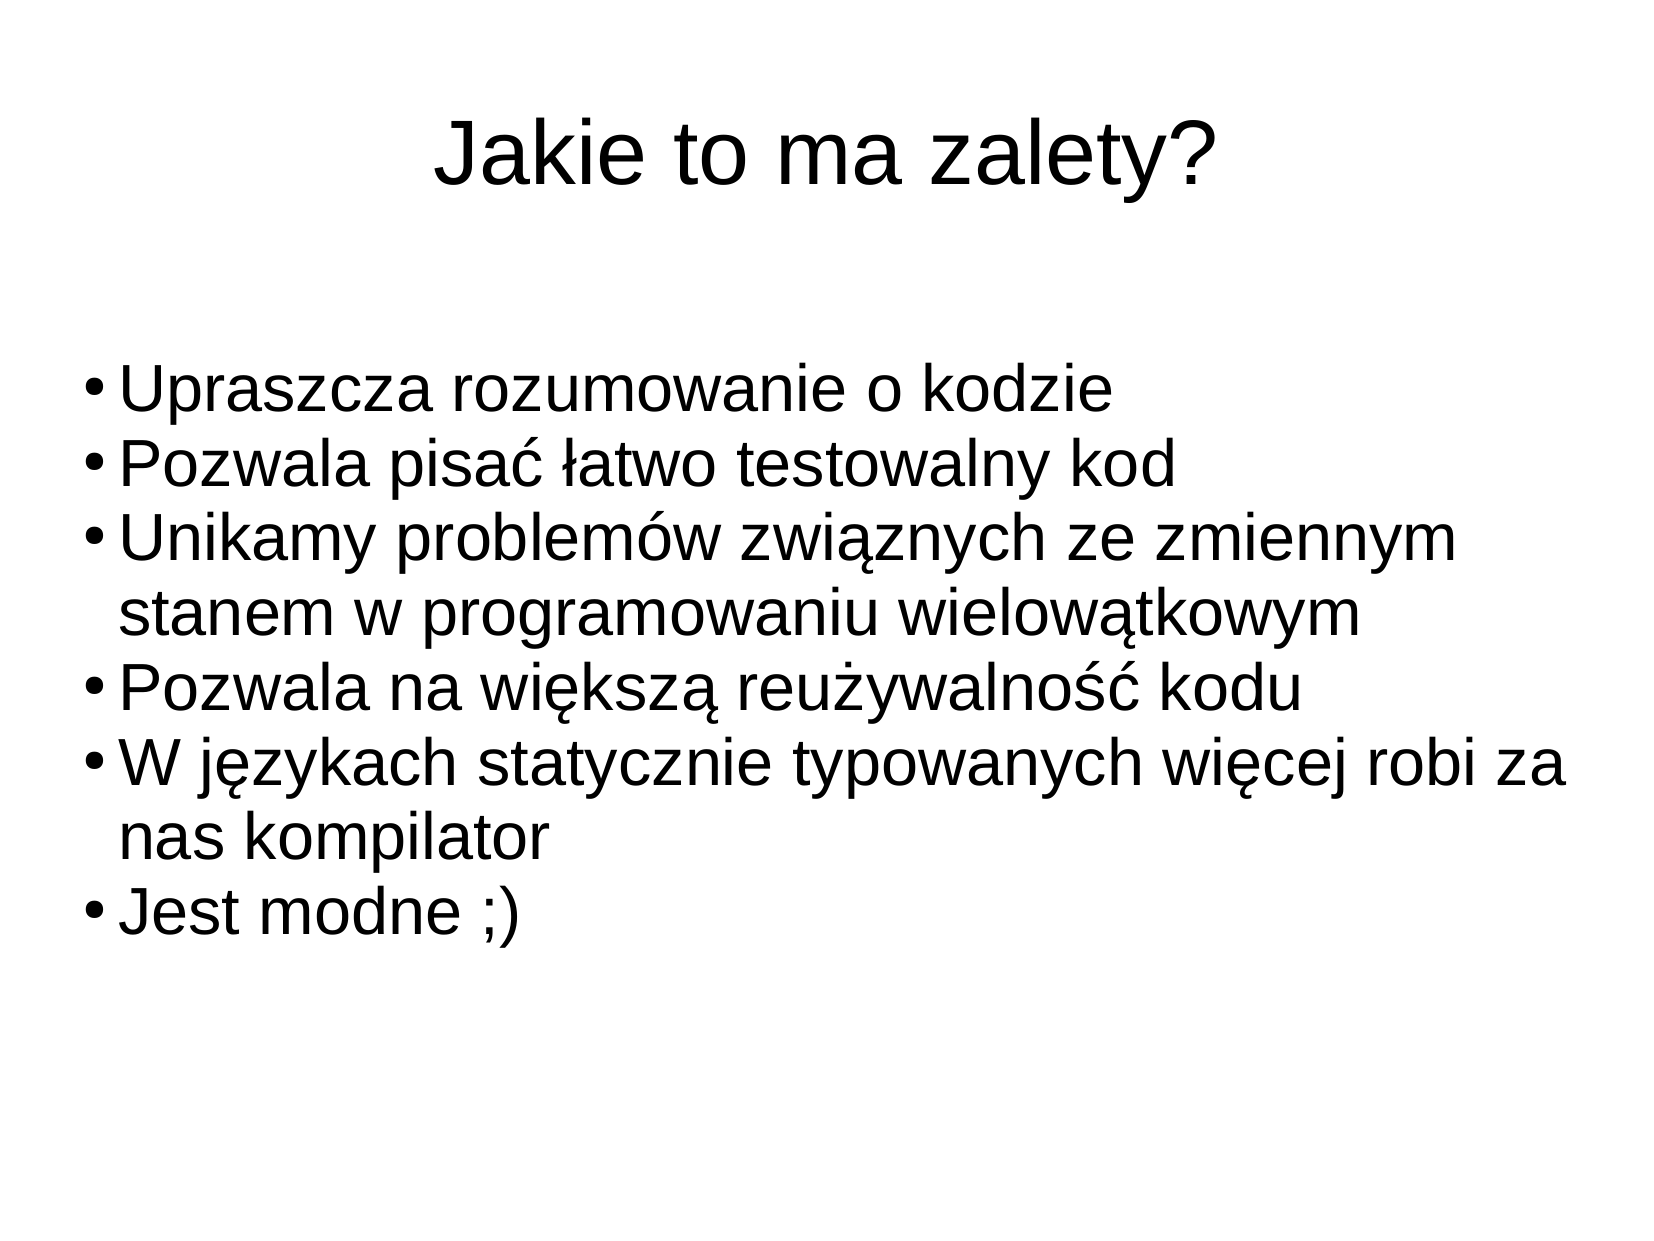

# Jakie to ma zalety?
Upraszcza rozumowanie o kodzie
Pozwala pisać łatwo testowalny kod
Unikamy problemów związnych ze zmiennym stanem w programowaniu wielowątkowym
Pozwala na większą reużywalność kodu
W językach statycznie typowanych więcej robi za nas kompilator
Jest modne ;)